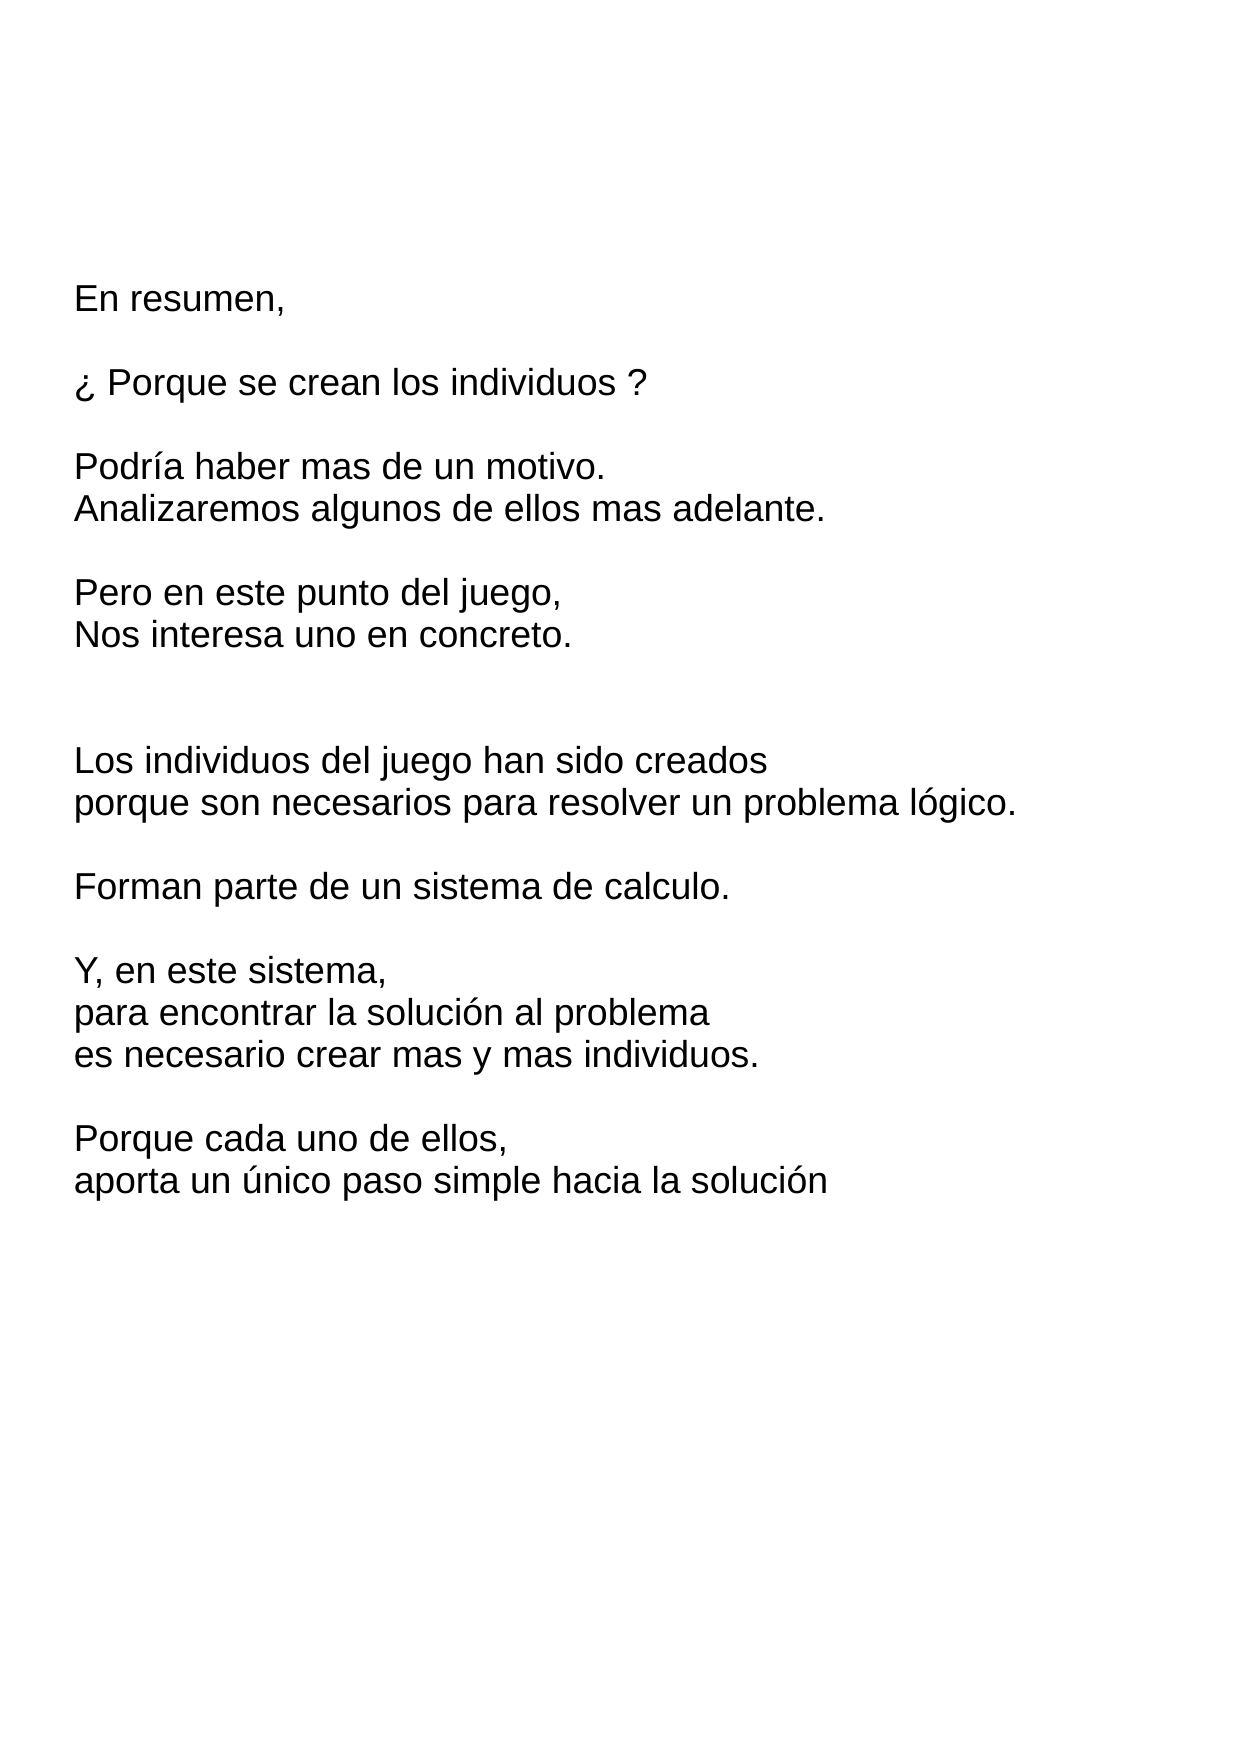

En resumen,
¿ Porque se crean los individuos ?
Podría haber mas de un motivo.
Analizaremos algunos de ellos mas adelante.
Pero en este punto del juego,
Nos interesa uno en concreto.
Los individuos del juego han sido creados
porque son necesarios para resolver un problema lógico.
Forman parte de un sistema de calculo.
Y, en este sistema,
para encontrar la solución al problema
es necesario crear mas y mas individuos.
Porque cada uno de ellos,
aporta un único paso simple hacia la solución